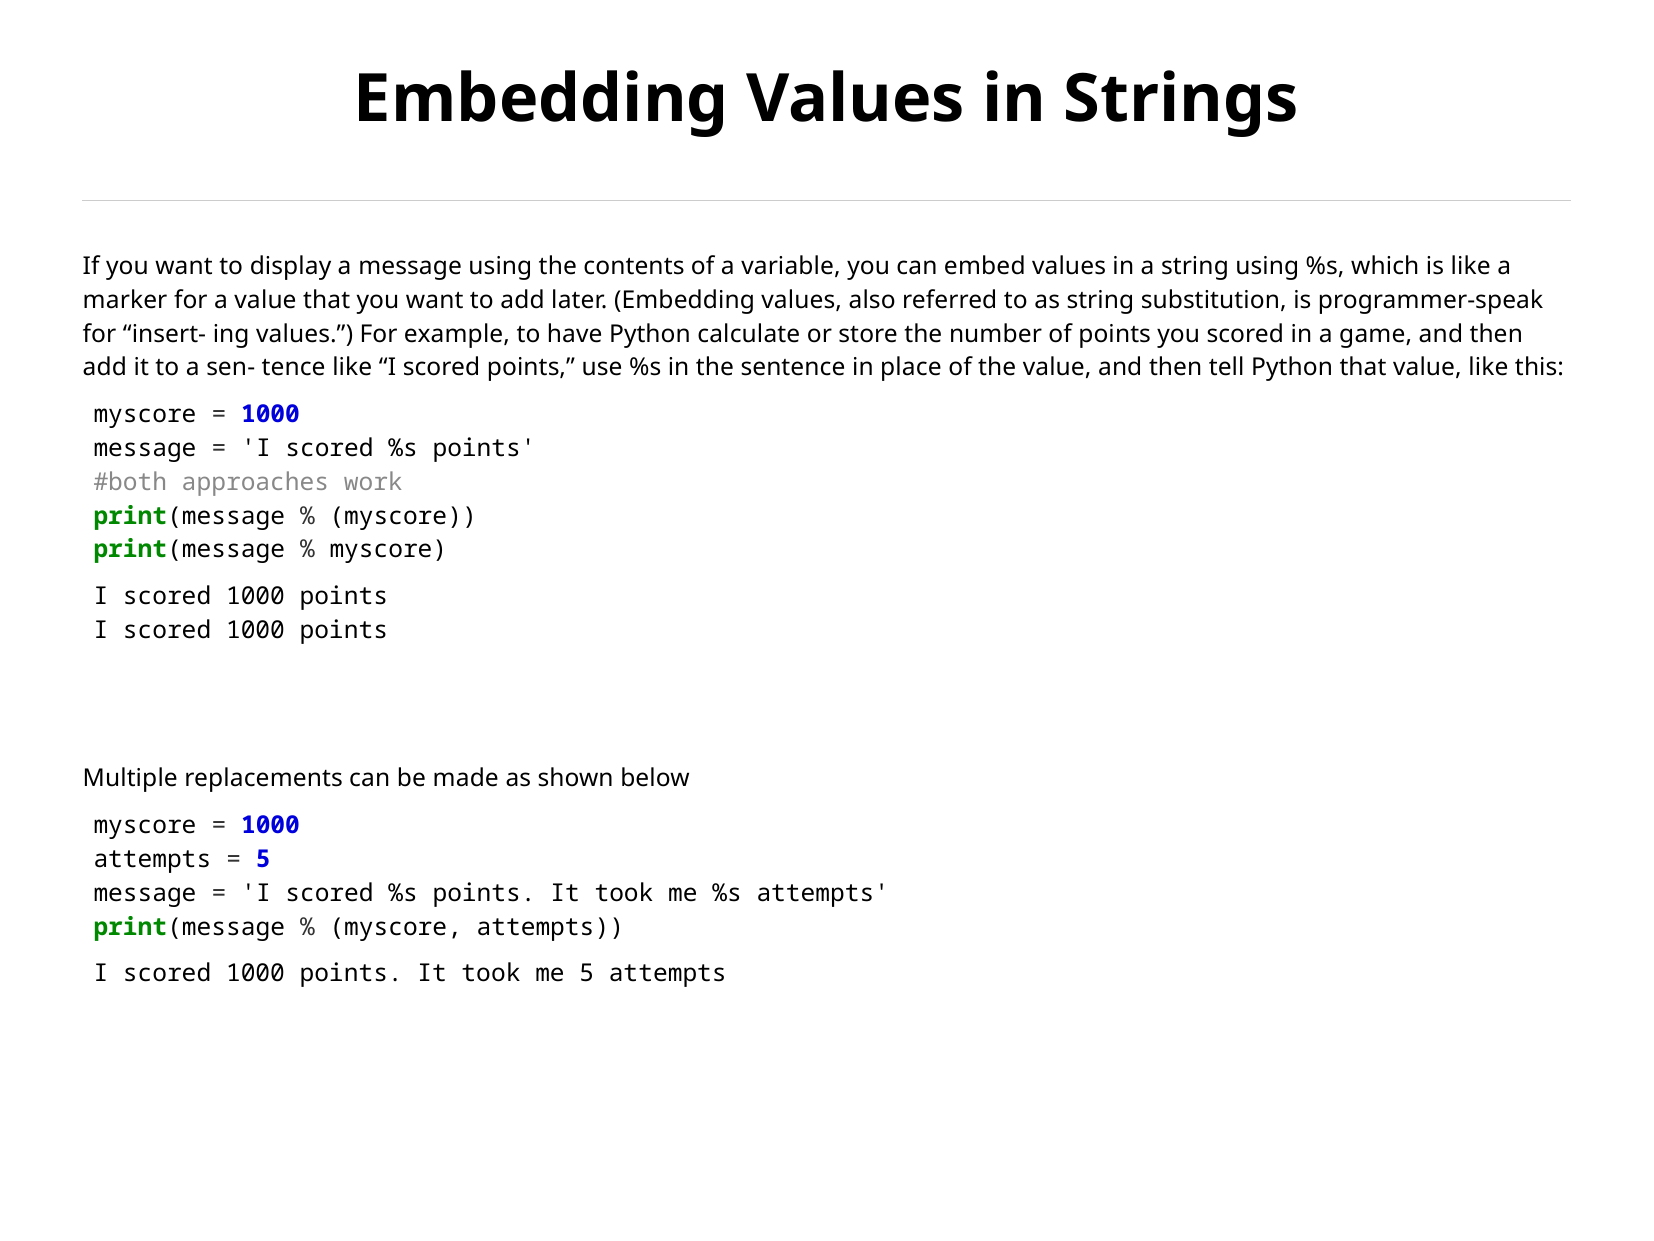

# Embedding Values in Strings
If you want to display a message using the contents of a variable, you can embed values in a string using %s, which is like a marker for a value that you want to add later. (Embedding values, also referred to as string substitution, is programmer-speak for “insert- ing values.”) For example, to have Python calculate or store the number of points you scored in a game, and then add it to a sen- tence like “I scored points,” use %s in the sentence in place of the value, and then tell Python that value, like this:
myscore = 1000
message = 'I scored %s points'
#both approaches work
print(message % (myscore))
print(message % myscore)
I scored 1000 points
I scored 1000 points
Multiple replacements can be made as shown below
myscore = 1000
attempts = 5
message = 'I scored %s points. It took me %s attempts'
print(message % (myscore, attempts))
I scored 1000 points. It took me 5 attempts